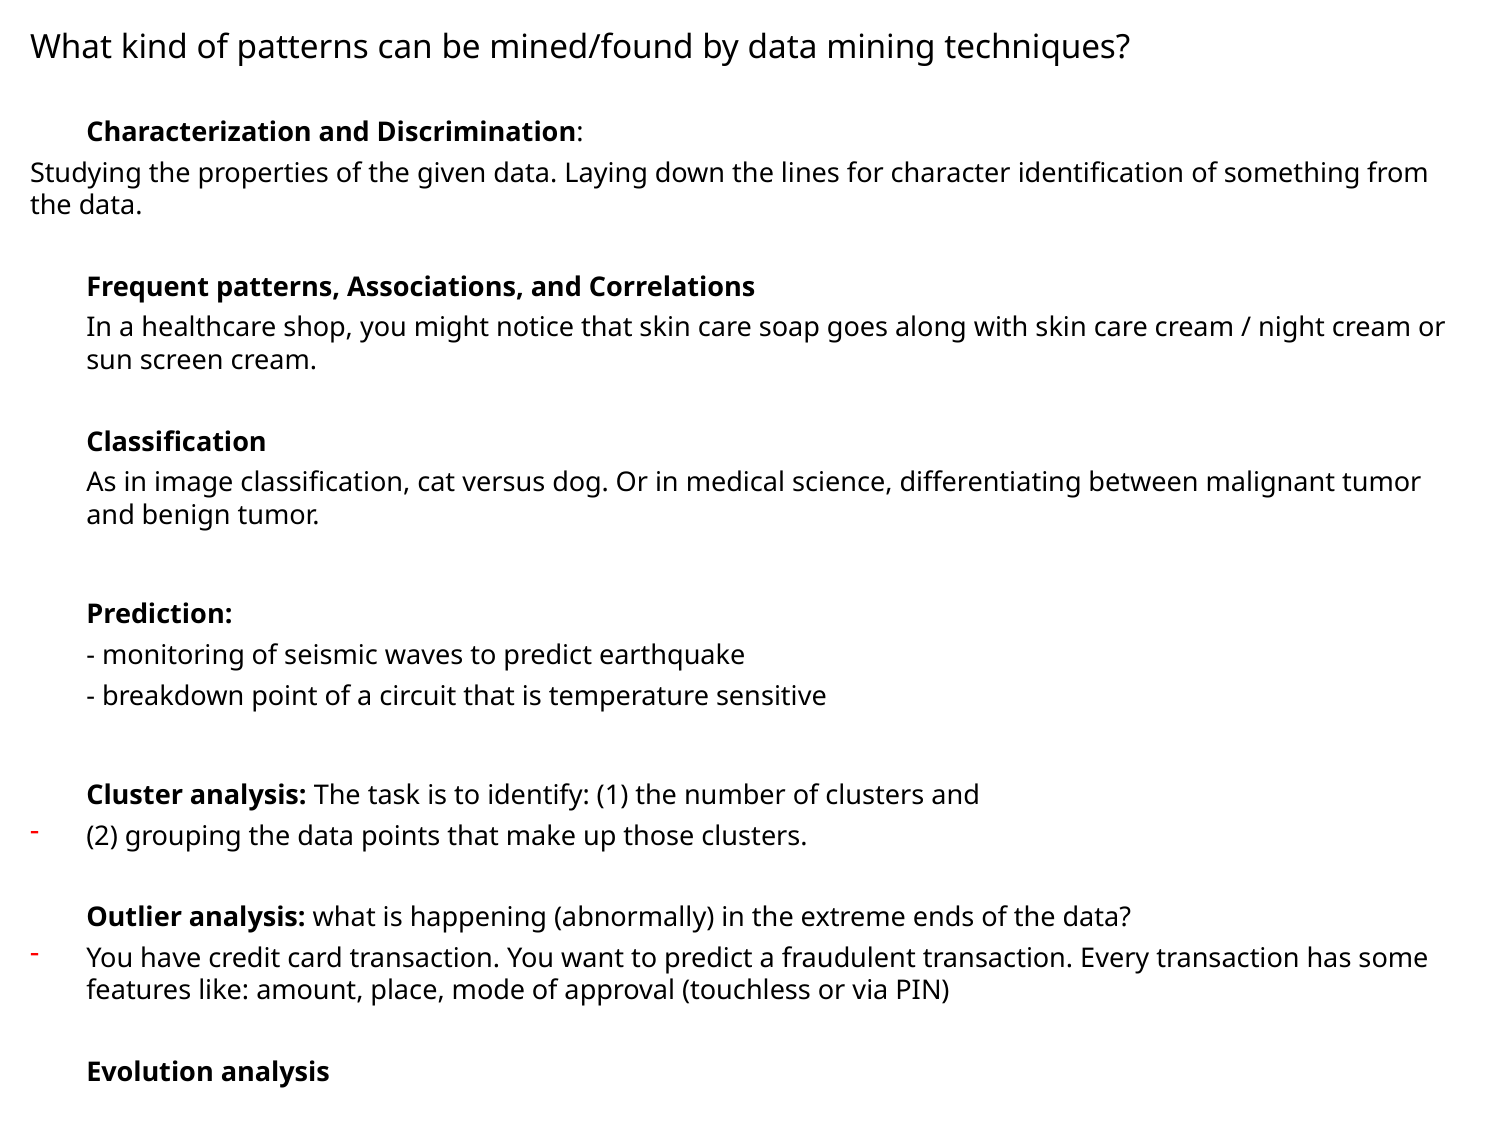

# What kind of patterns can be mined/found by data mining techniques?
Characterization and Discrimination:
Studying the properties of the given data. Laying down the lines for character identification of something from the data.
Frequent patterns, Associations, and Correlations
In a healthcare shop, you might notice that skin care soap goes along with skin care cream / night cream or sun screen cream.
Classification
As in image classification, cat versus dog. Or in medical science, differentiating between malignant tumor and benign tumor.
Prediction:
- monitoring of seismic waves to predict earthquake
- breakdown point of a circuit that is temperature sensitive
Cluster analysis: The task is to identify: (1) the number of clusters and
(2) grouping the data points that make up those clusters.
Outlier analysis: what is happening (abnormally) in the extreme ends of the data?
You have credit card transaction. You want to predict a fraudulent transaction. Every transaction has some features like: amount, place, mode of approval (touchless or via PIN)
Evolution analysis